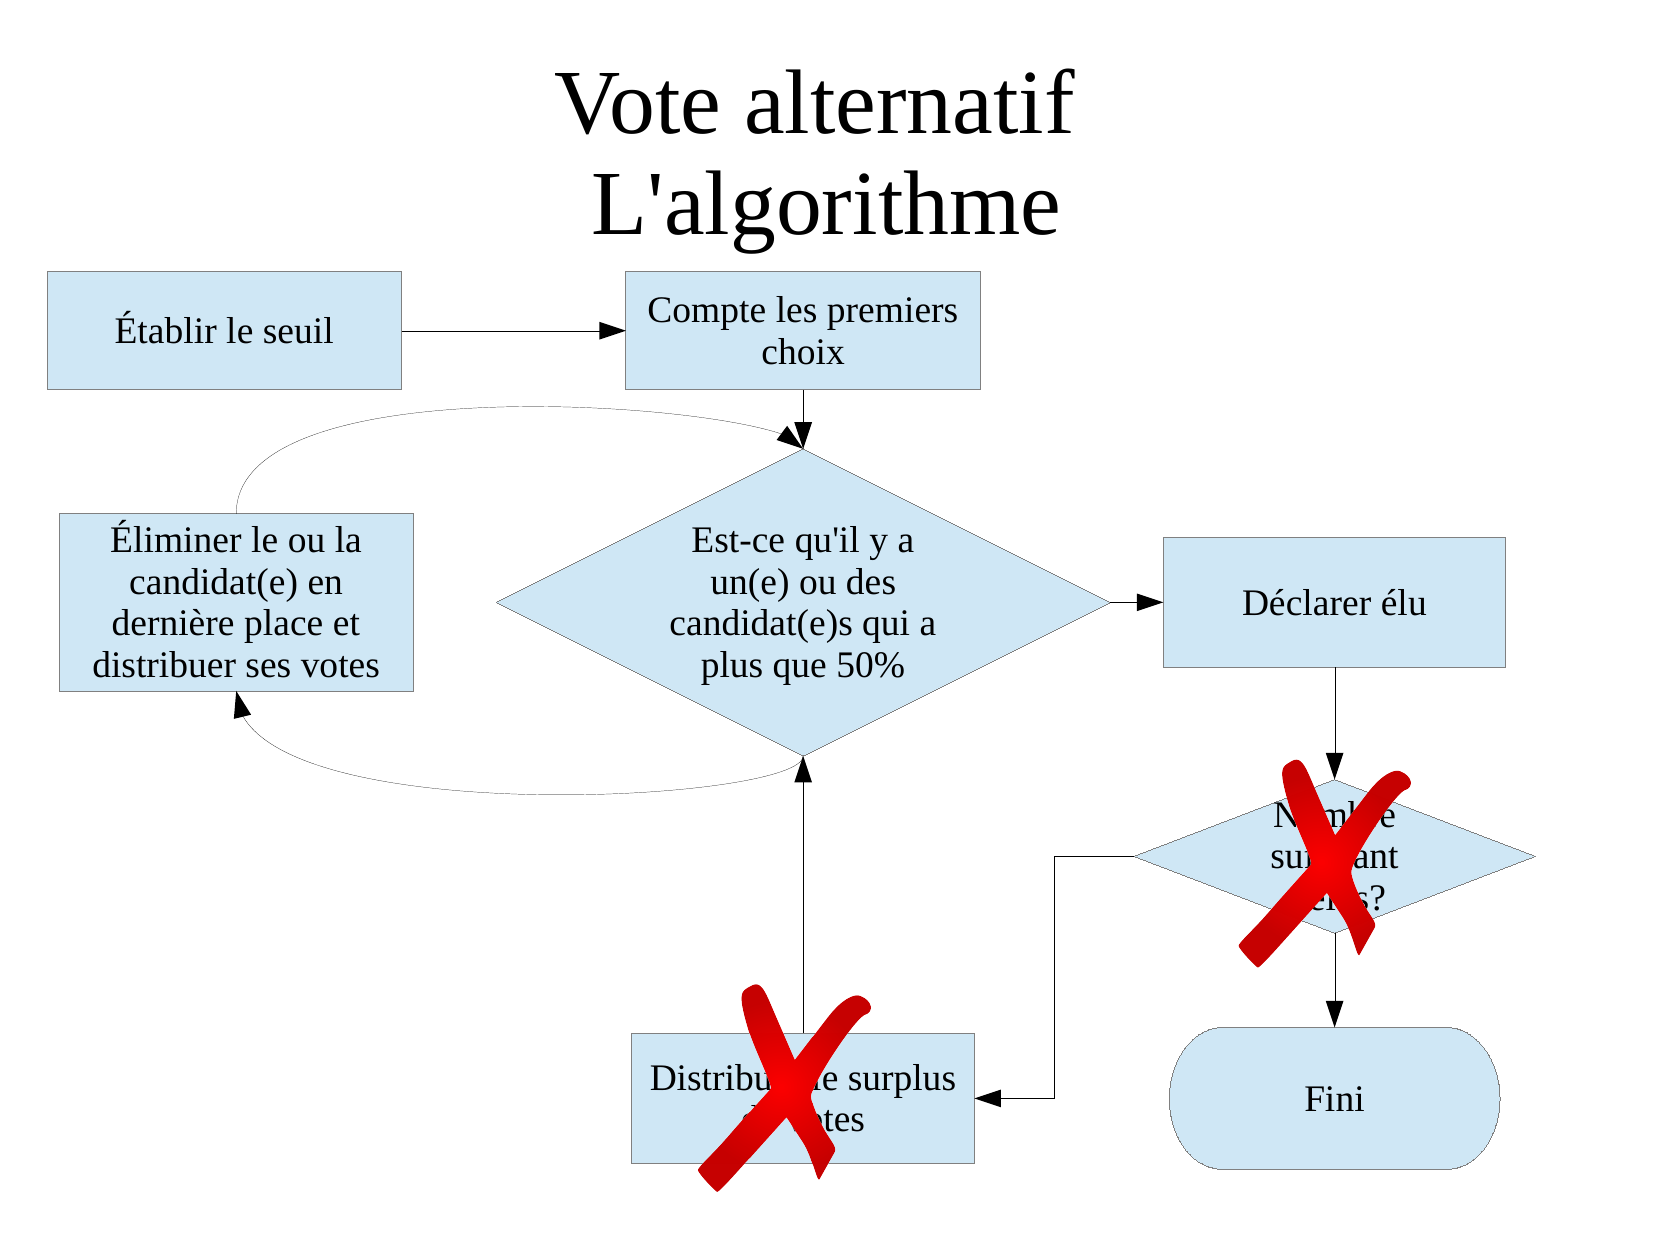

# Vote alternatif L'algorithme
Établir le seuil
Compte les premiers choix
Est-ce qu'il y a un(e) ou des candidat(e)s qui a plus que 50%
Éliminer le ou la candidat(e) en dernière place et distribuer ses votes
Déclarer élu
Nombre suffisant d'élus?
Fini
Distribuer le surplus de votes
www.fairvote.ca